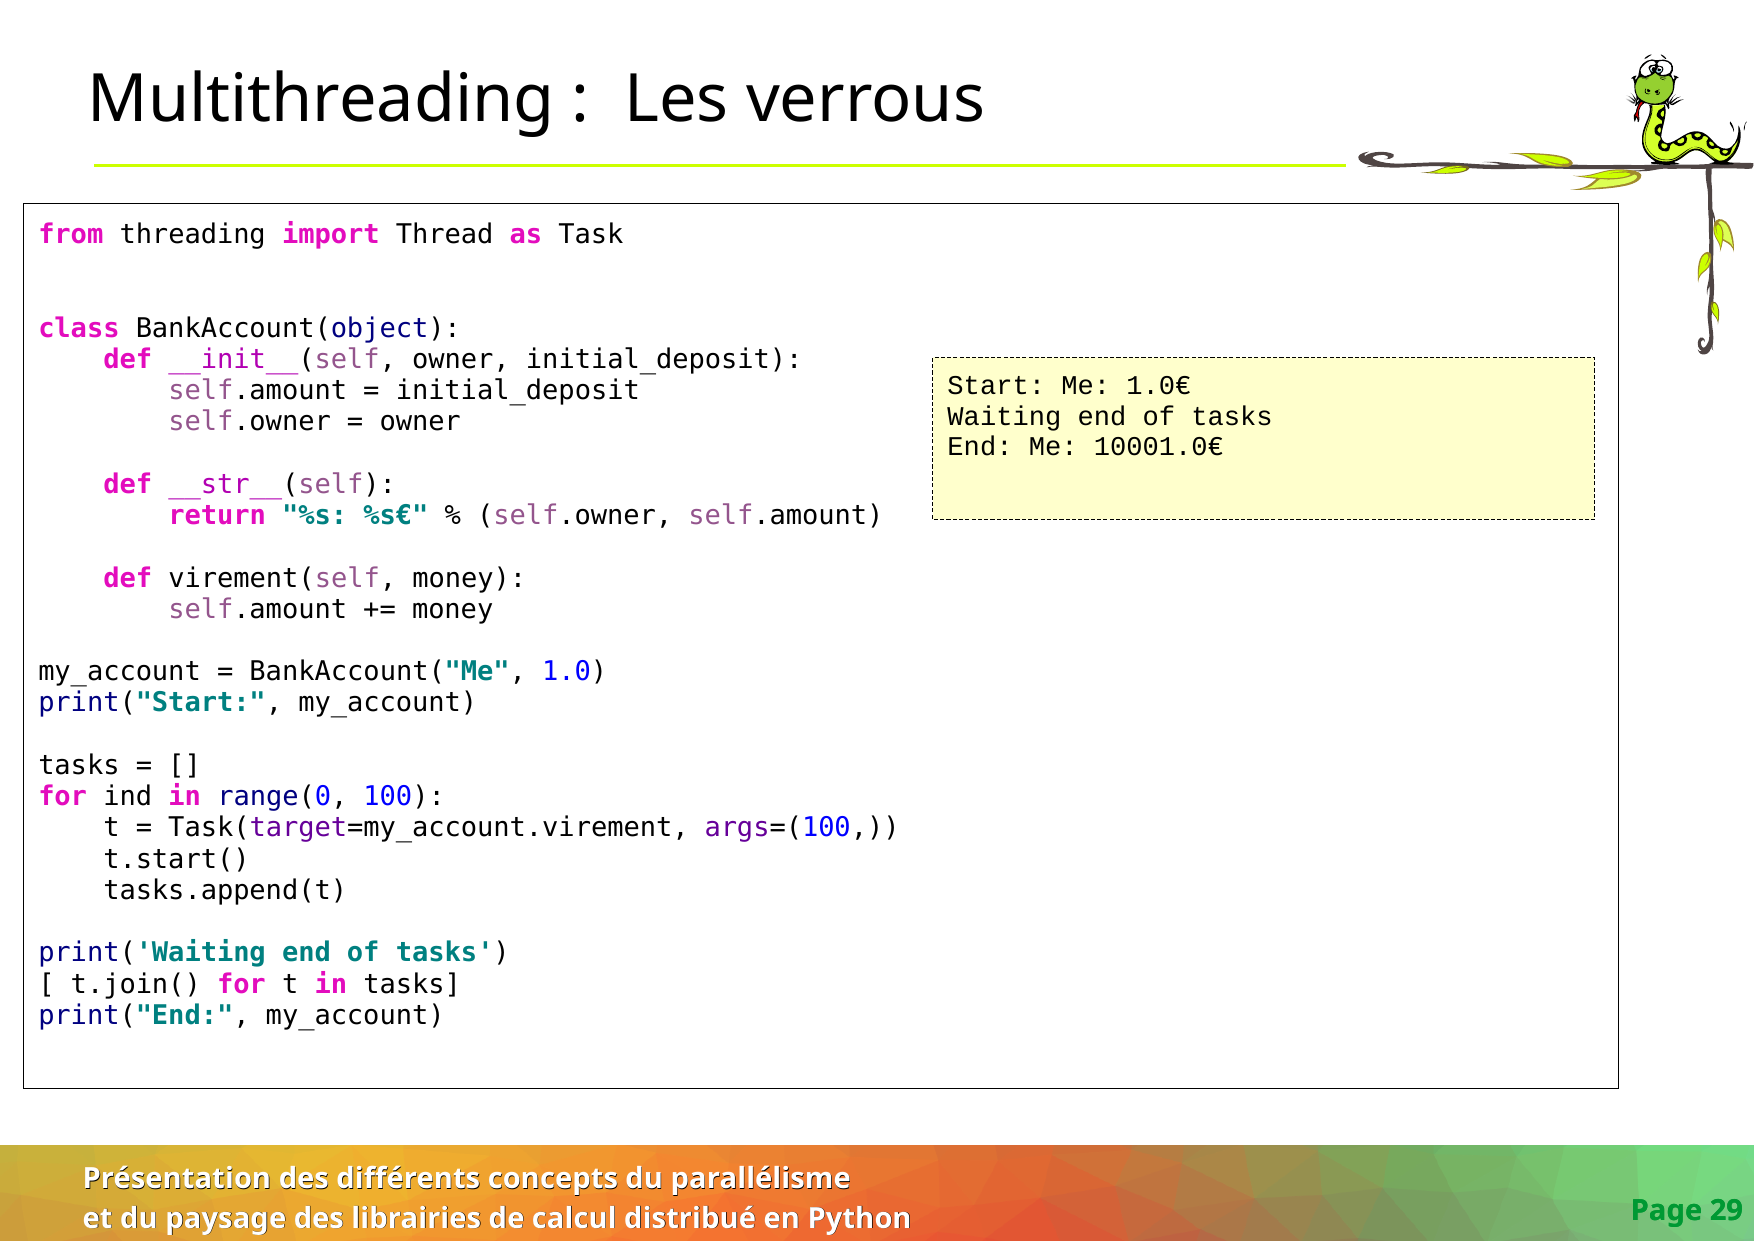

# Multithreading : Les verrous
from threading import Thread as Task
class BankAccount(object):
 def __init__(self, owner, initial_deposit):
 self.amount = initial_deposit
 self.owner = owner
 def __str__(self):
 return "%s: %s€" % (self.owner, self.amount)
 def virement(self, money):
 self.amount += money
my_account = BankAccount("Me", 1.0)
print("Start:", my_account)
tasks = []
for ind in range(0, 100):
 t = Task(target=my_account.virement, args=(100,))
 t.start()
 tasks.append(t)
print('Waiting end of tasks')
[ t.join() for t in tasks]
print("End:", my_account)
Start: Me: 1.0€
Waiting end of tasks
End: Me: 10001.0€
29